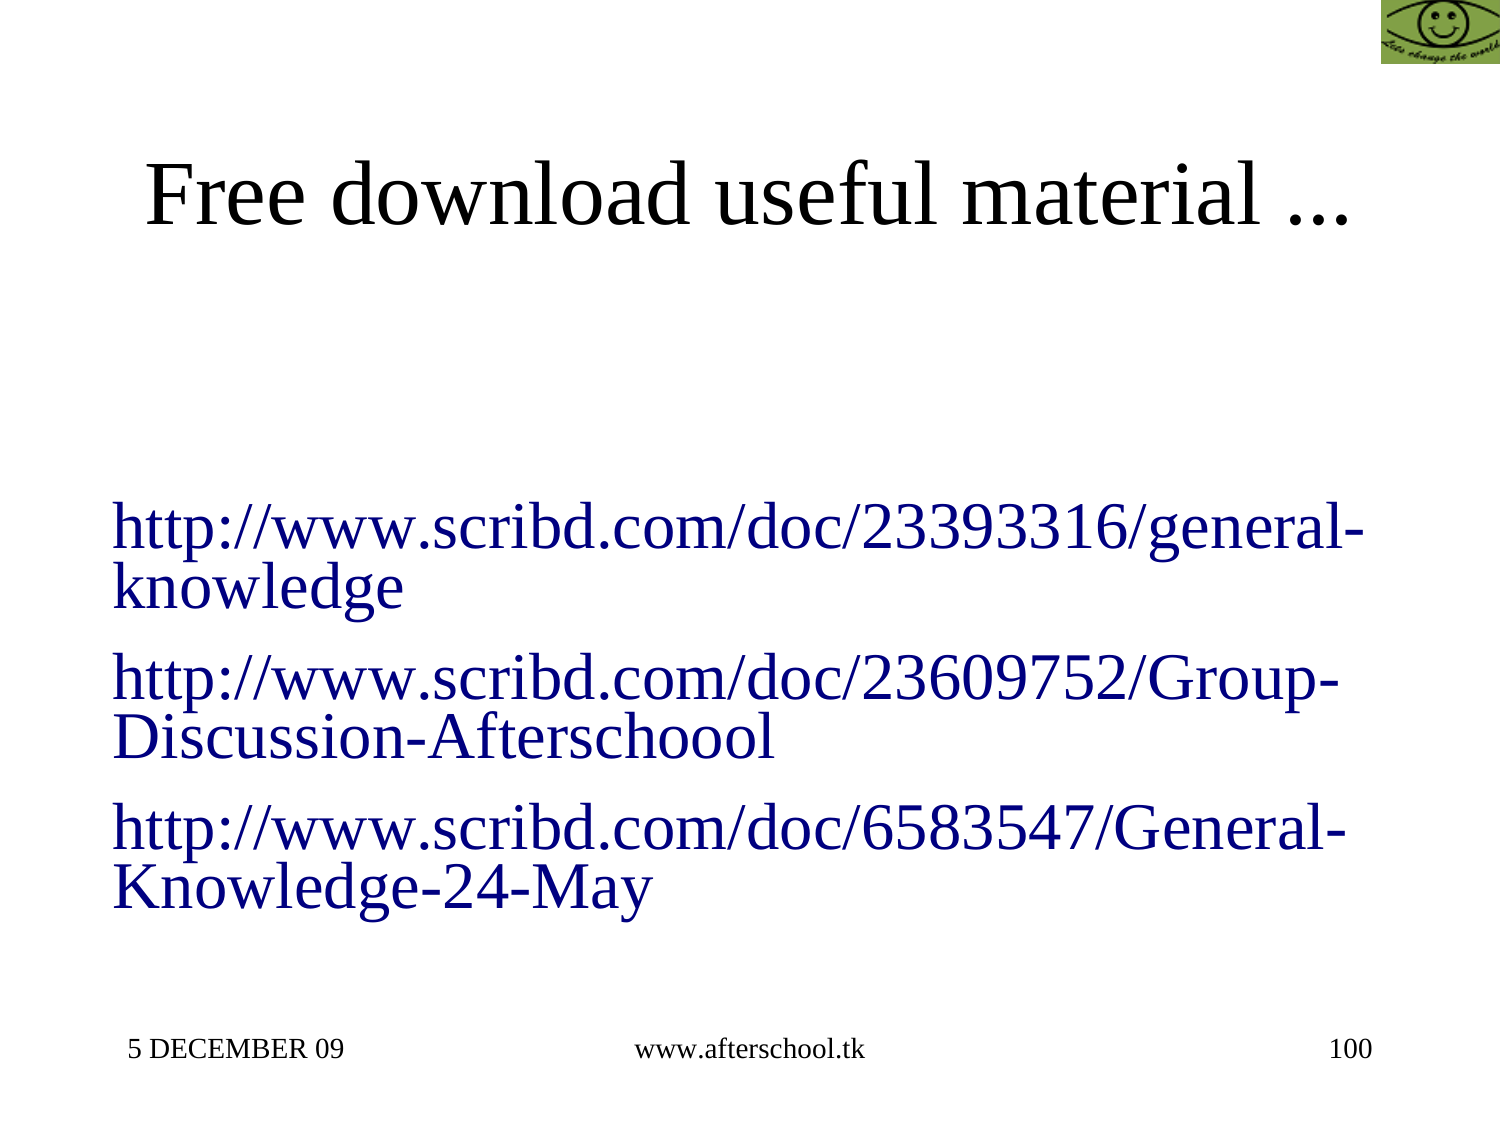

# Free download useful material ...
http://www.scribd.com/doc/23393316/general-knowledge
http://www.scribd.com/doc/23609752/Group-Discussion-Afterschoool
http://www.scribd.com/doc/6583547/General-Knowledge-24-May
MFI Seminar Jain PG College
AFTERSCHOOOL centre for social entrepreneurship
100